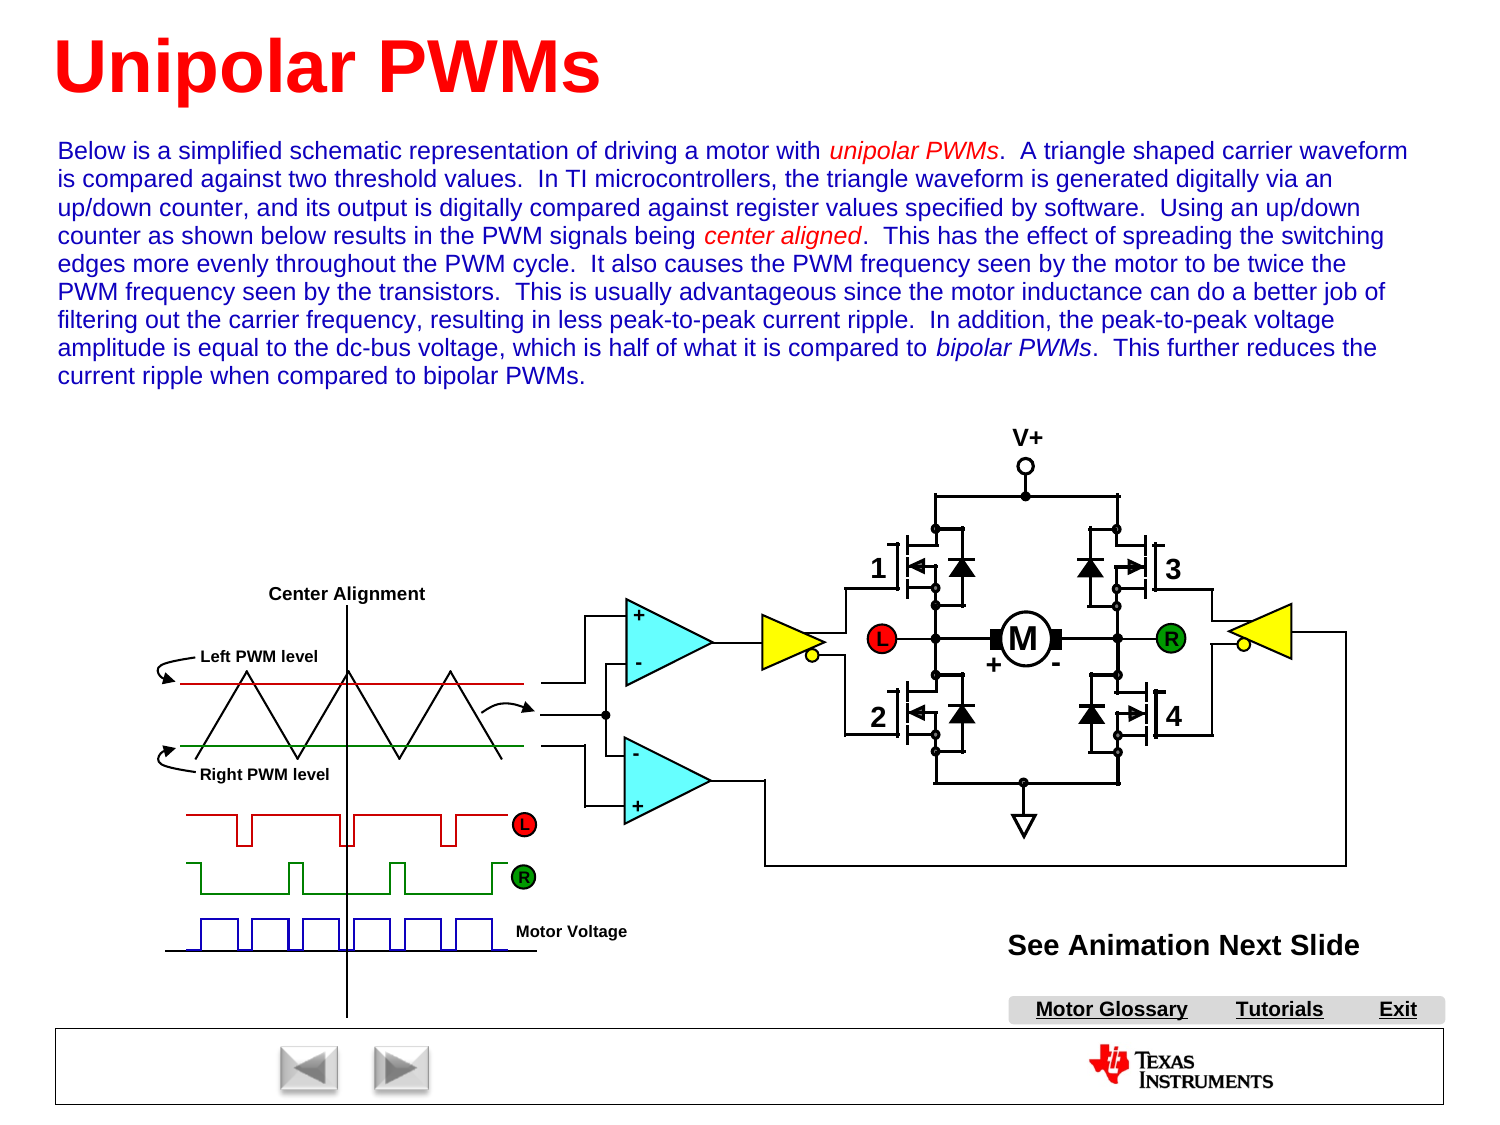

# Unipolar PWMs
Below is a simplified schematic representation of driving a motor with unipolar PWMs. A triangle shaped carrier waveform is compared against two threshold values. In TI microcontrollers, the triangle waveform is generated digitally via an up/down counter, and its output is digitally compared against register values specified by software. Using an up/down counter as shown below results in the PWM signals being center aligned. This has the effect of spreading the switching edges more evenly throughout the PWM cycle. It also causes the PWM frequency seen by the motor to be twice the PWM frequency seen by the transistors. This is usually advantageous since the motor inductance can do a better job of filtering out the carrier frequency, resulting in less peak-to-peak current ripple. In addition, the peak-to-peak voltage amplitude is equal to the dc-bus voltage, which is half of what it is compared to bipolar PWMs. This further reduces the current ripple when compared to bipolar PWMs.
V+
1
3
+
M
L
R
-
Left PWM level
+
-
4
2
-
Right PWM level
+
L
R
Motor Voltage
Center Alignment
See Animation Next Slide